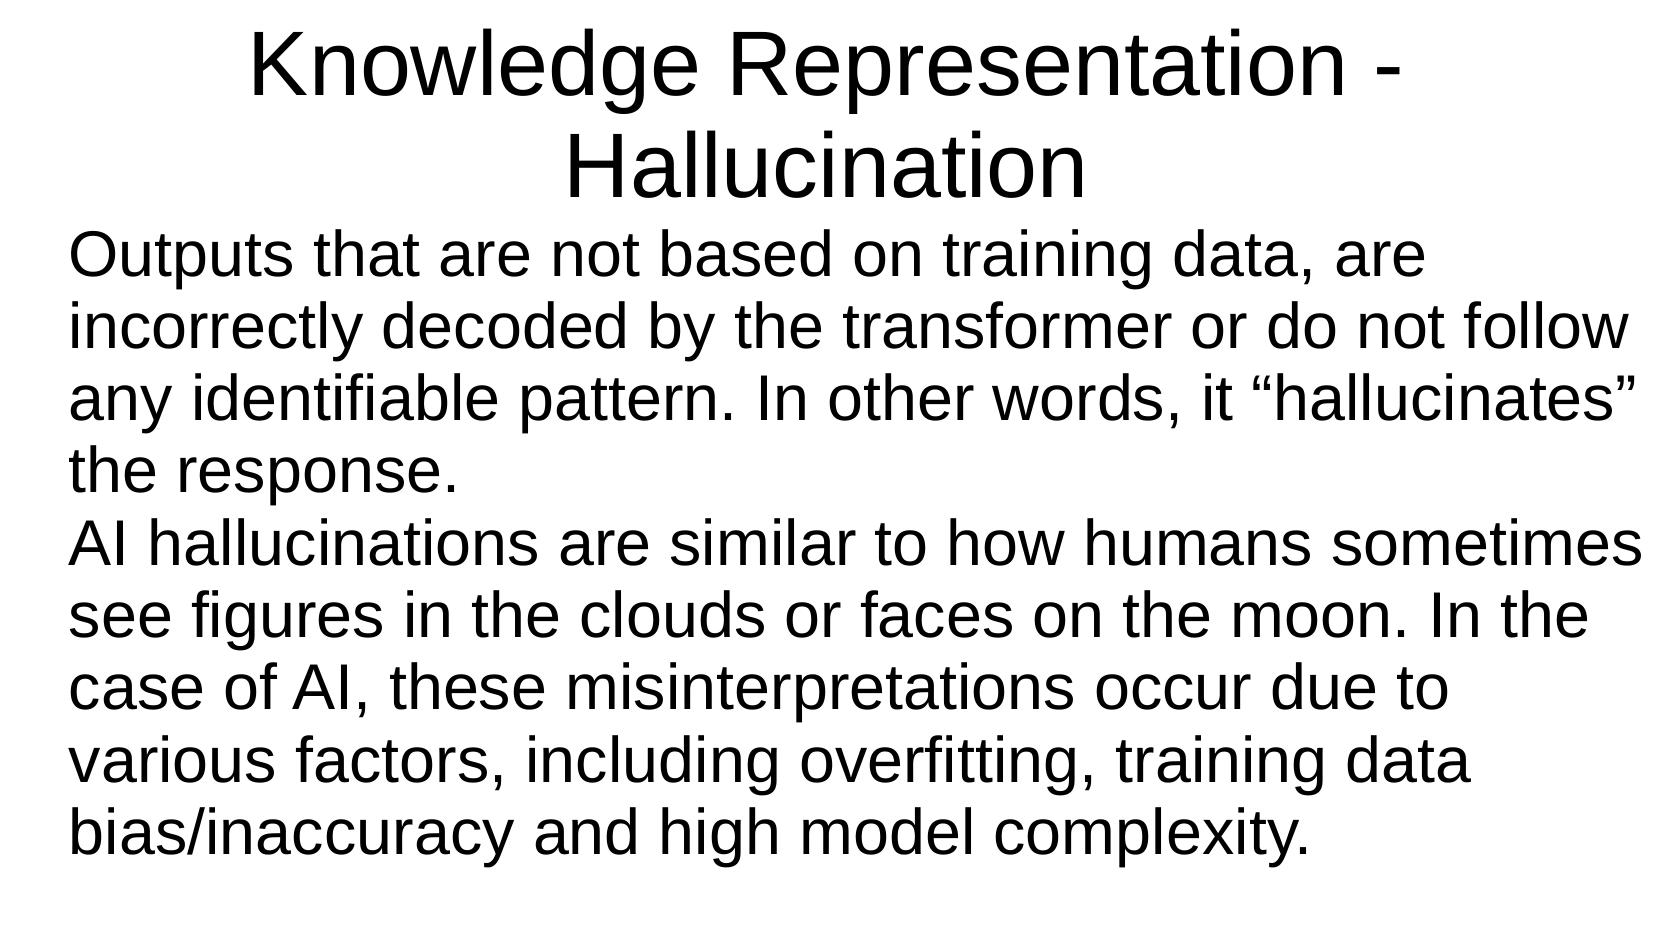

# Knowledge Representation - Hallucination
Outputs that are not based on training data, are incorrectly decoded by the transformer or do not follow any identifiable pattern. In other words, it “hallucinates” the response.
AI hallucinations are similar to how humans sometimes see figures in the clouds or faces on the moon. In the case of AI, these misinterpretations occur due to various factors, including overfitting, training data bias/inaccuracy and high model complexity.